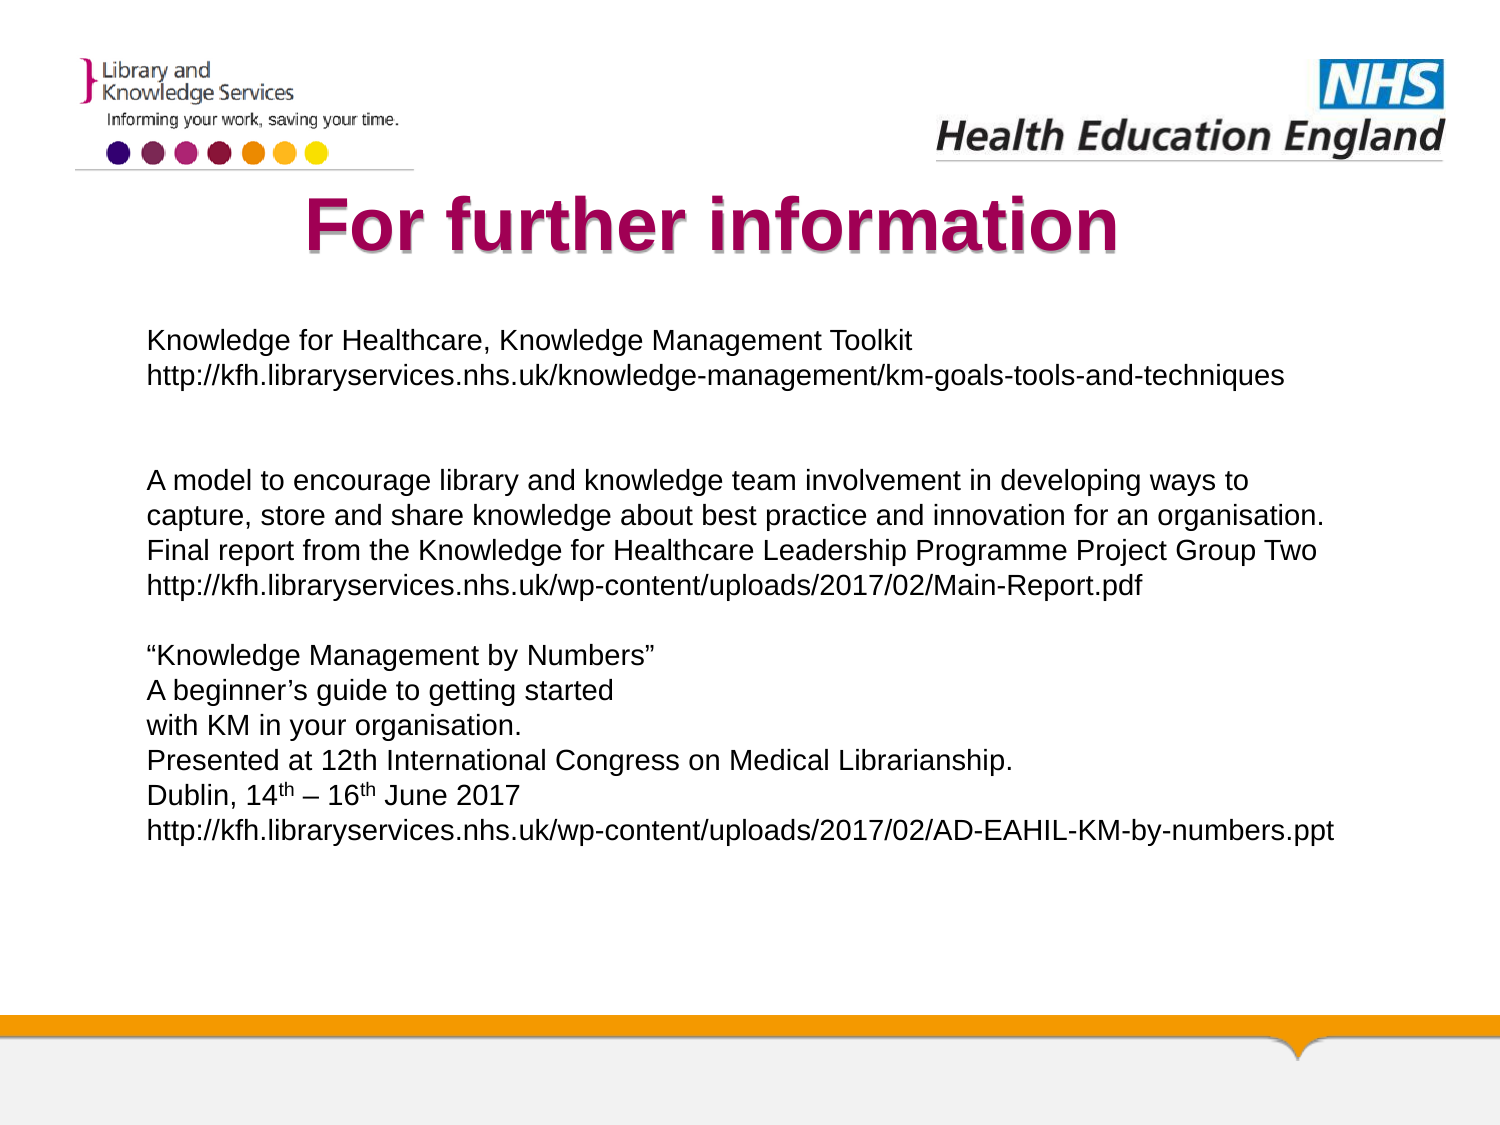

# For further information
Knowledge for Healthcare, Knowledge Management Toolkit
http://kfh.libraryservices.nhs.uk/knowledge-management/km-goals-tools-and-techniques
A model to encourage library and knowledge team involvement in developing ways to capture, store and share knowledge about best practice and innovation for an organisation. Final report from the Knowledge for Healthcare Leadership Programme Project Group Two
http://kfh.libraryservices.nhs.uk/wp-content/uploads/2017/02/Main-Report.pdf
“Knowledge Management by Numbers”
A beginner’s guide to getting started
with KM in your organisation.
Presented at 12th International Congress on Medical Librarianship.
Dublin, 14th – 16th June 2017
http://kfh.libraryservices.nhs.uk/wp-content/uploads/2017/02/AD-EAHIL-KM-by-numbers.ppt